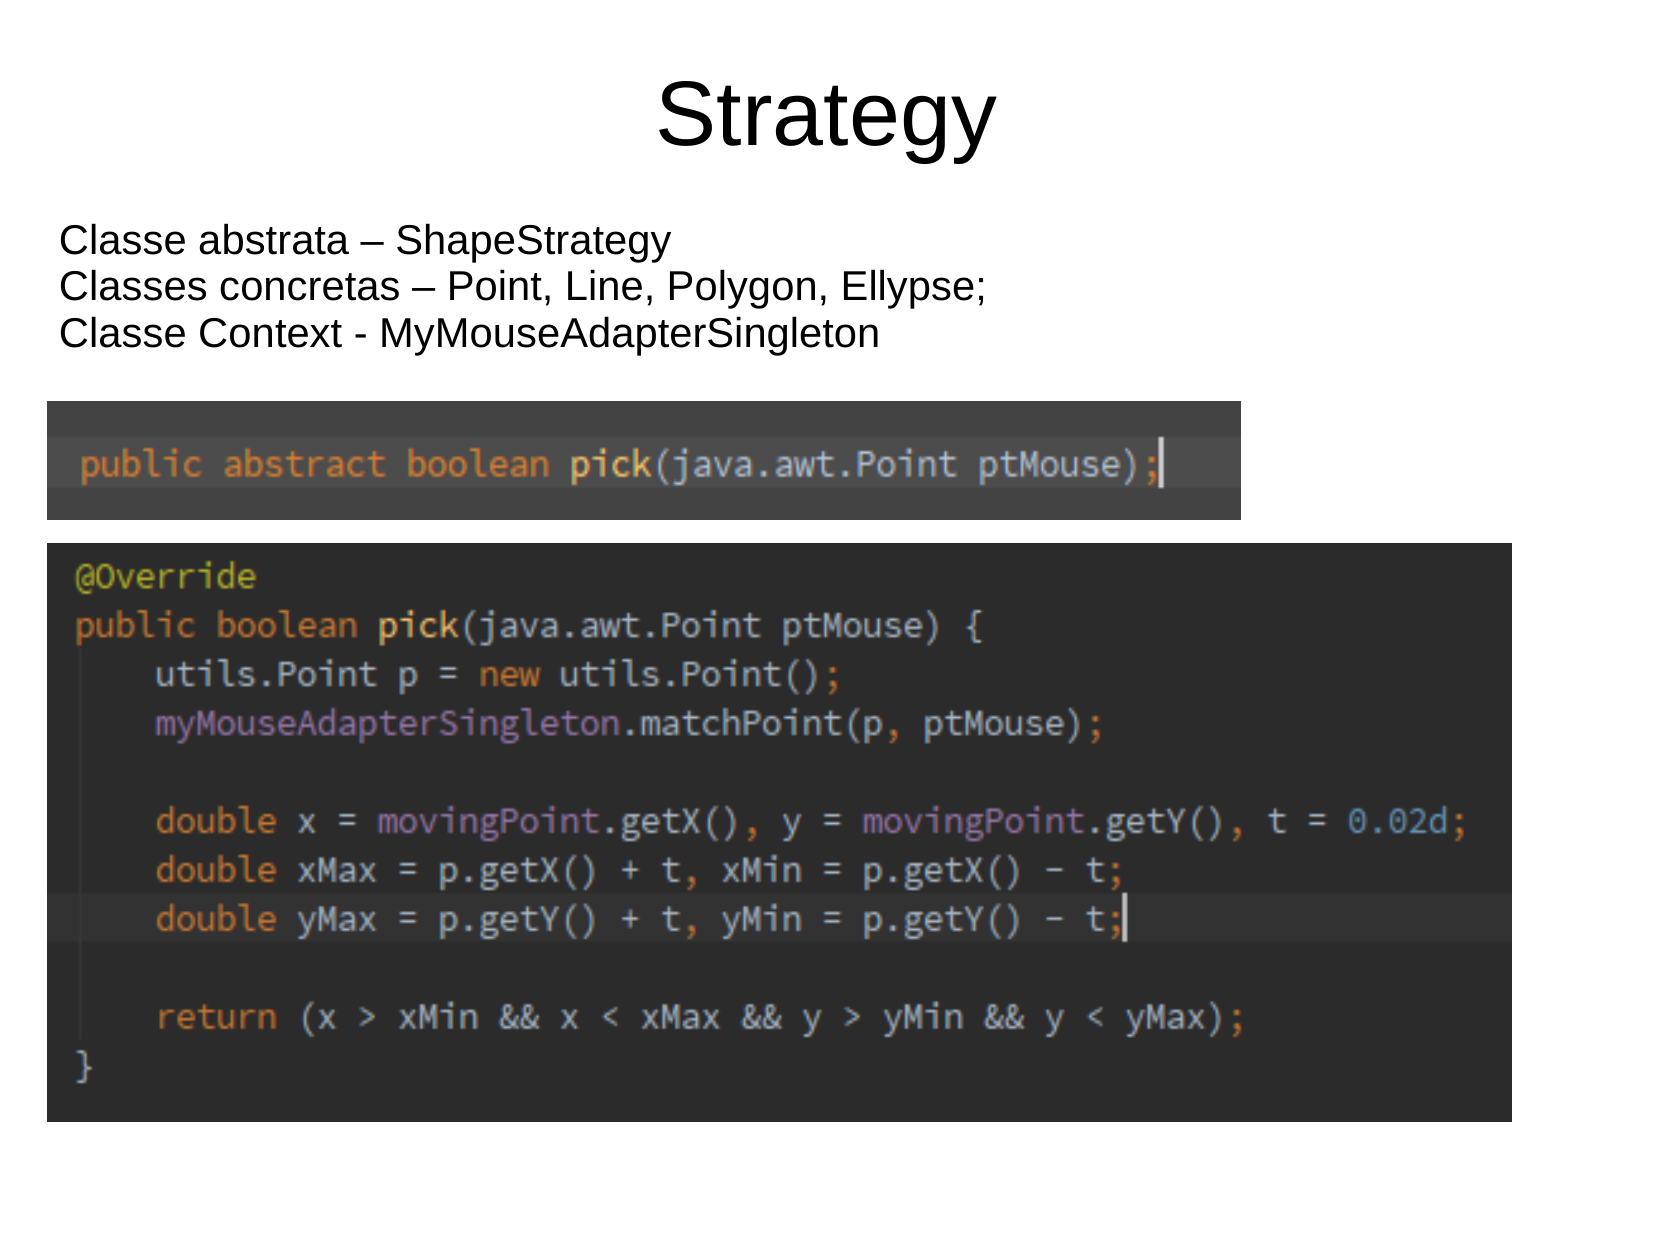

# Strategy
Classe abstrata – ShapeStrategy
Classes concretas – Point, Line, Polygon, Ellypse;
Classe Context - MyMouseAdapterSingleton